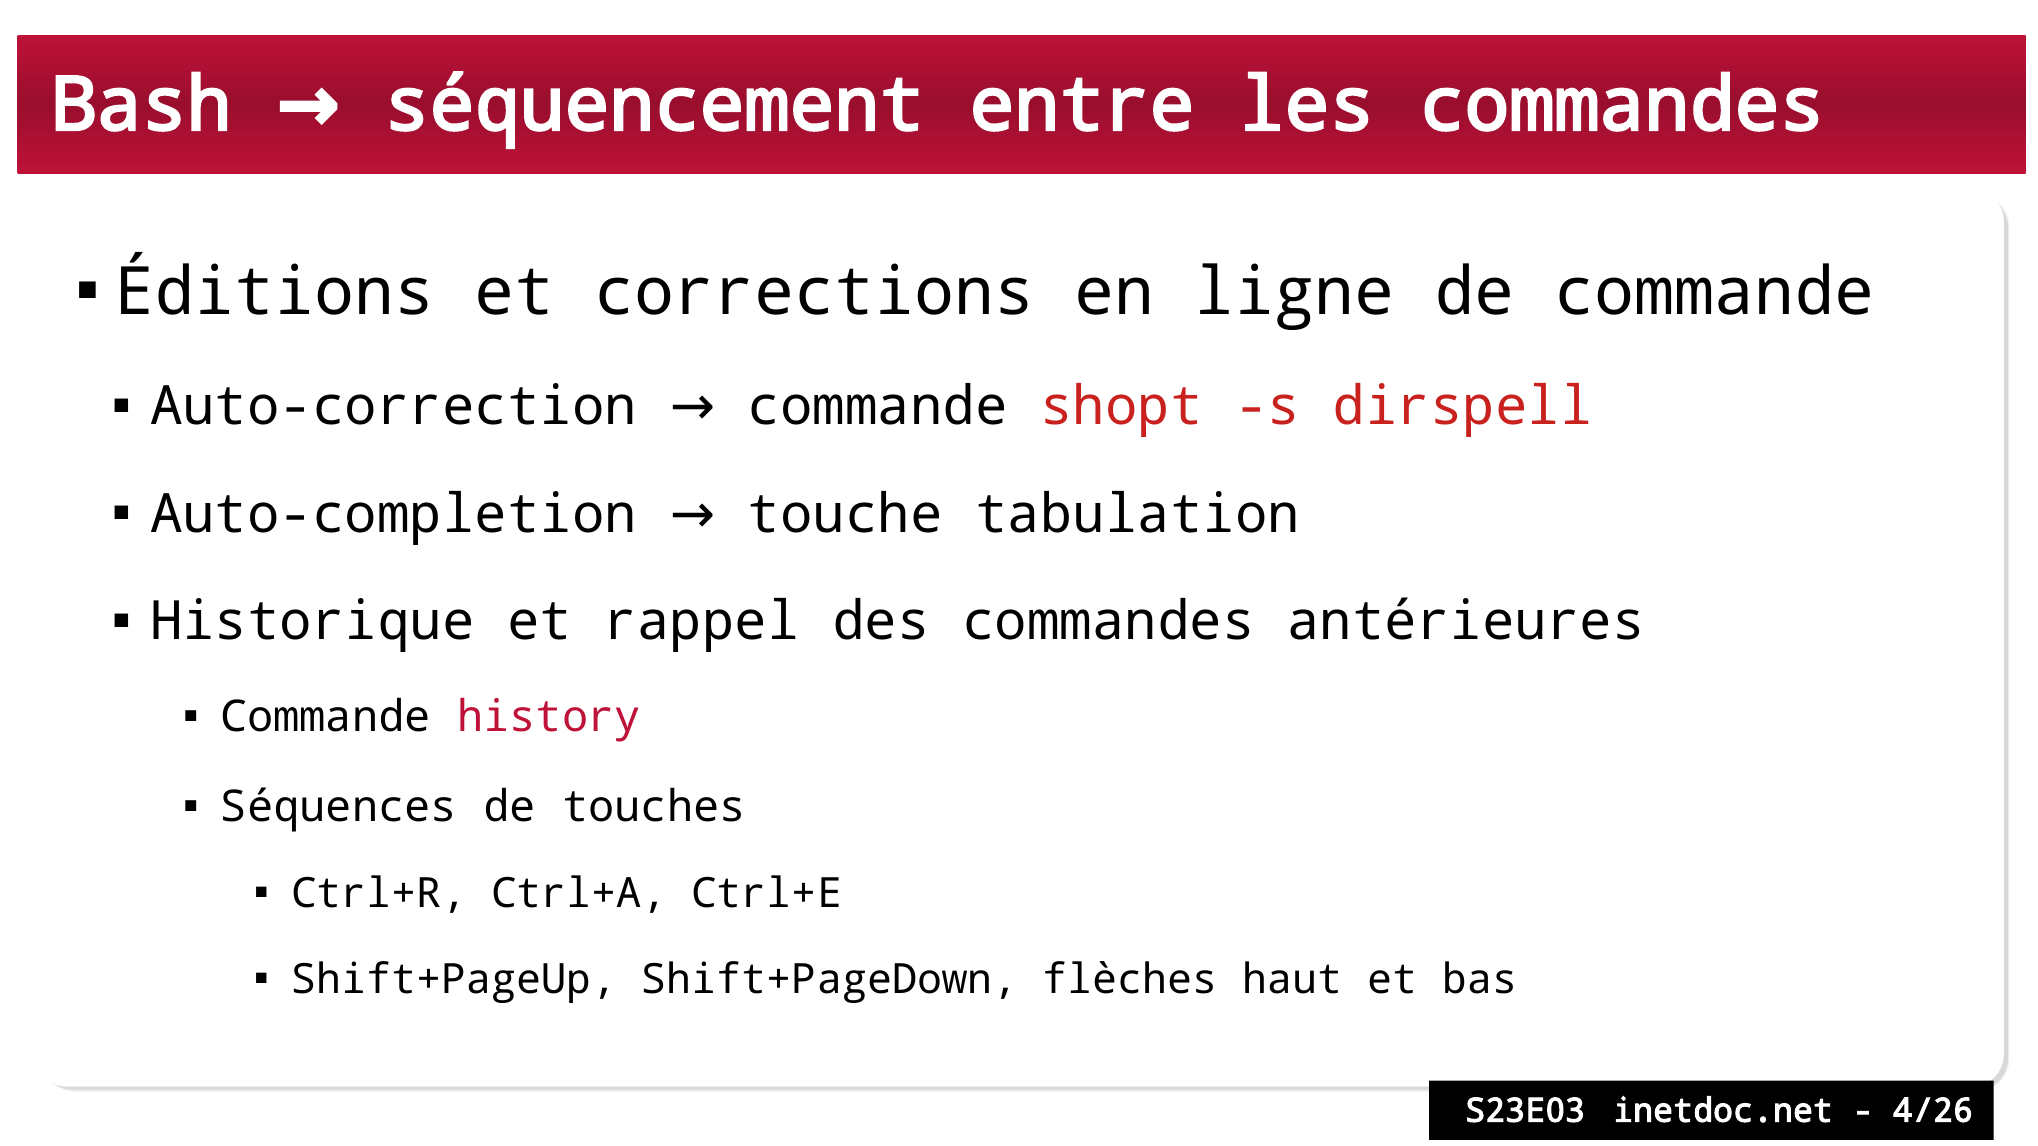

Bash → séquencement entre les commandes
Éditions et corrections en ligne de commande
Auto-correction → commande shopt -s dirspell
Auto-completion → touche tabulation
Historique et rappel des commandes antérieures
Commande history
Séquences de touches
Ctrl+R, Ctrl+A, Ctrl+E
Shift+PageUp, Shift+PageDown, flèches haut et bas
S23E03	inetdoc.net - 1/26